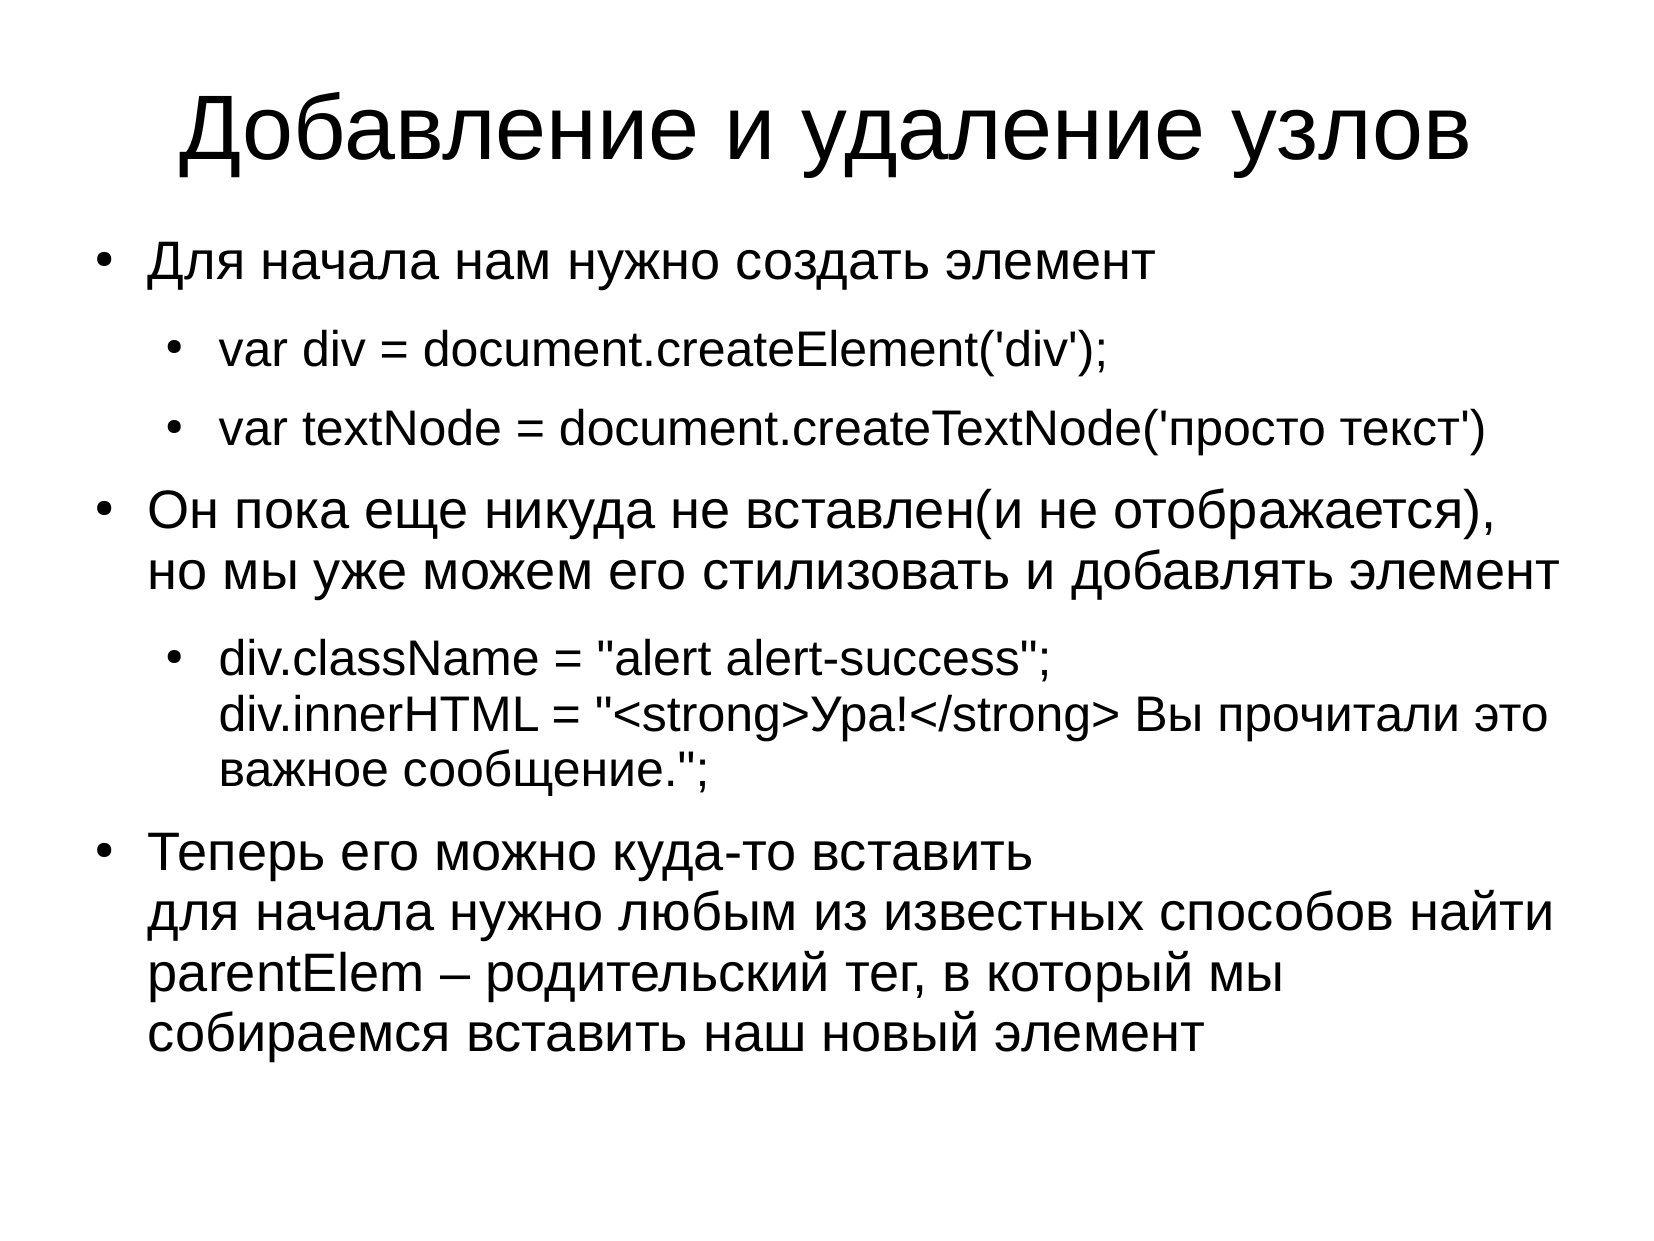

# Добавление и удаление узлов
Для начала нам нужно создать элемент
var div = document.createElement('div');
var textNode = document.createTextNode('просто текст')
Он пока еще никуда не вставлен(и не отображается), но мы уже можем его стилизовать и добавлять элемент
div.className = "alert alert-success";
div.innerHTML = "<strong>Ура!</strong> Вы прочитали это важное сообщение.";
Теперь его можно куда-то вставить
для начала нужно любым из известных способов найти parentElem – родительский тег, в который мы собираемся вставить наш новый элемент